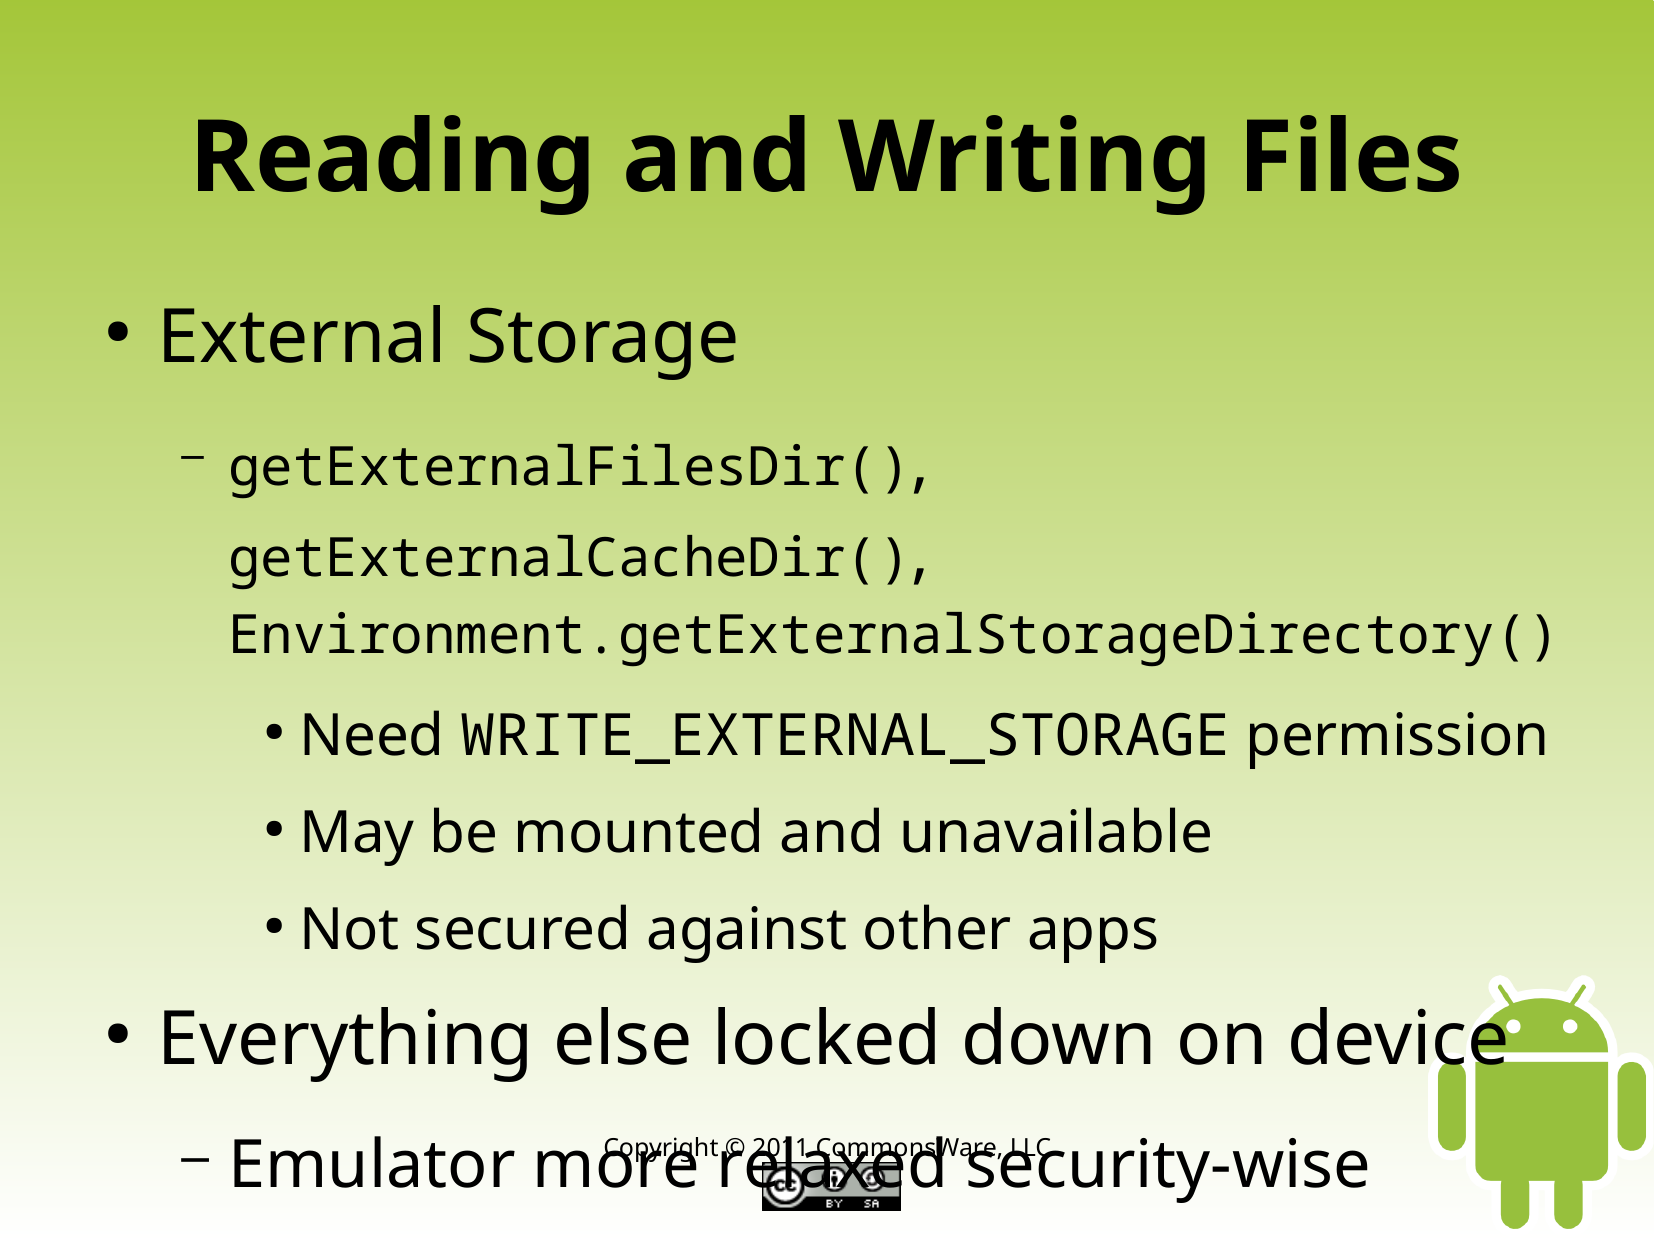

# Reading and Writing Files
External Storage
getExternalFilesDir(), getExternalCacheDir(), Environment.getExternalStorageDirectory()
Need WRITE_EXTERNAL_STORAGE permission
May be mounted and unavailable
Not secured against other apps
Everything else locked down on device
Emulator more relaxed security-wise